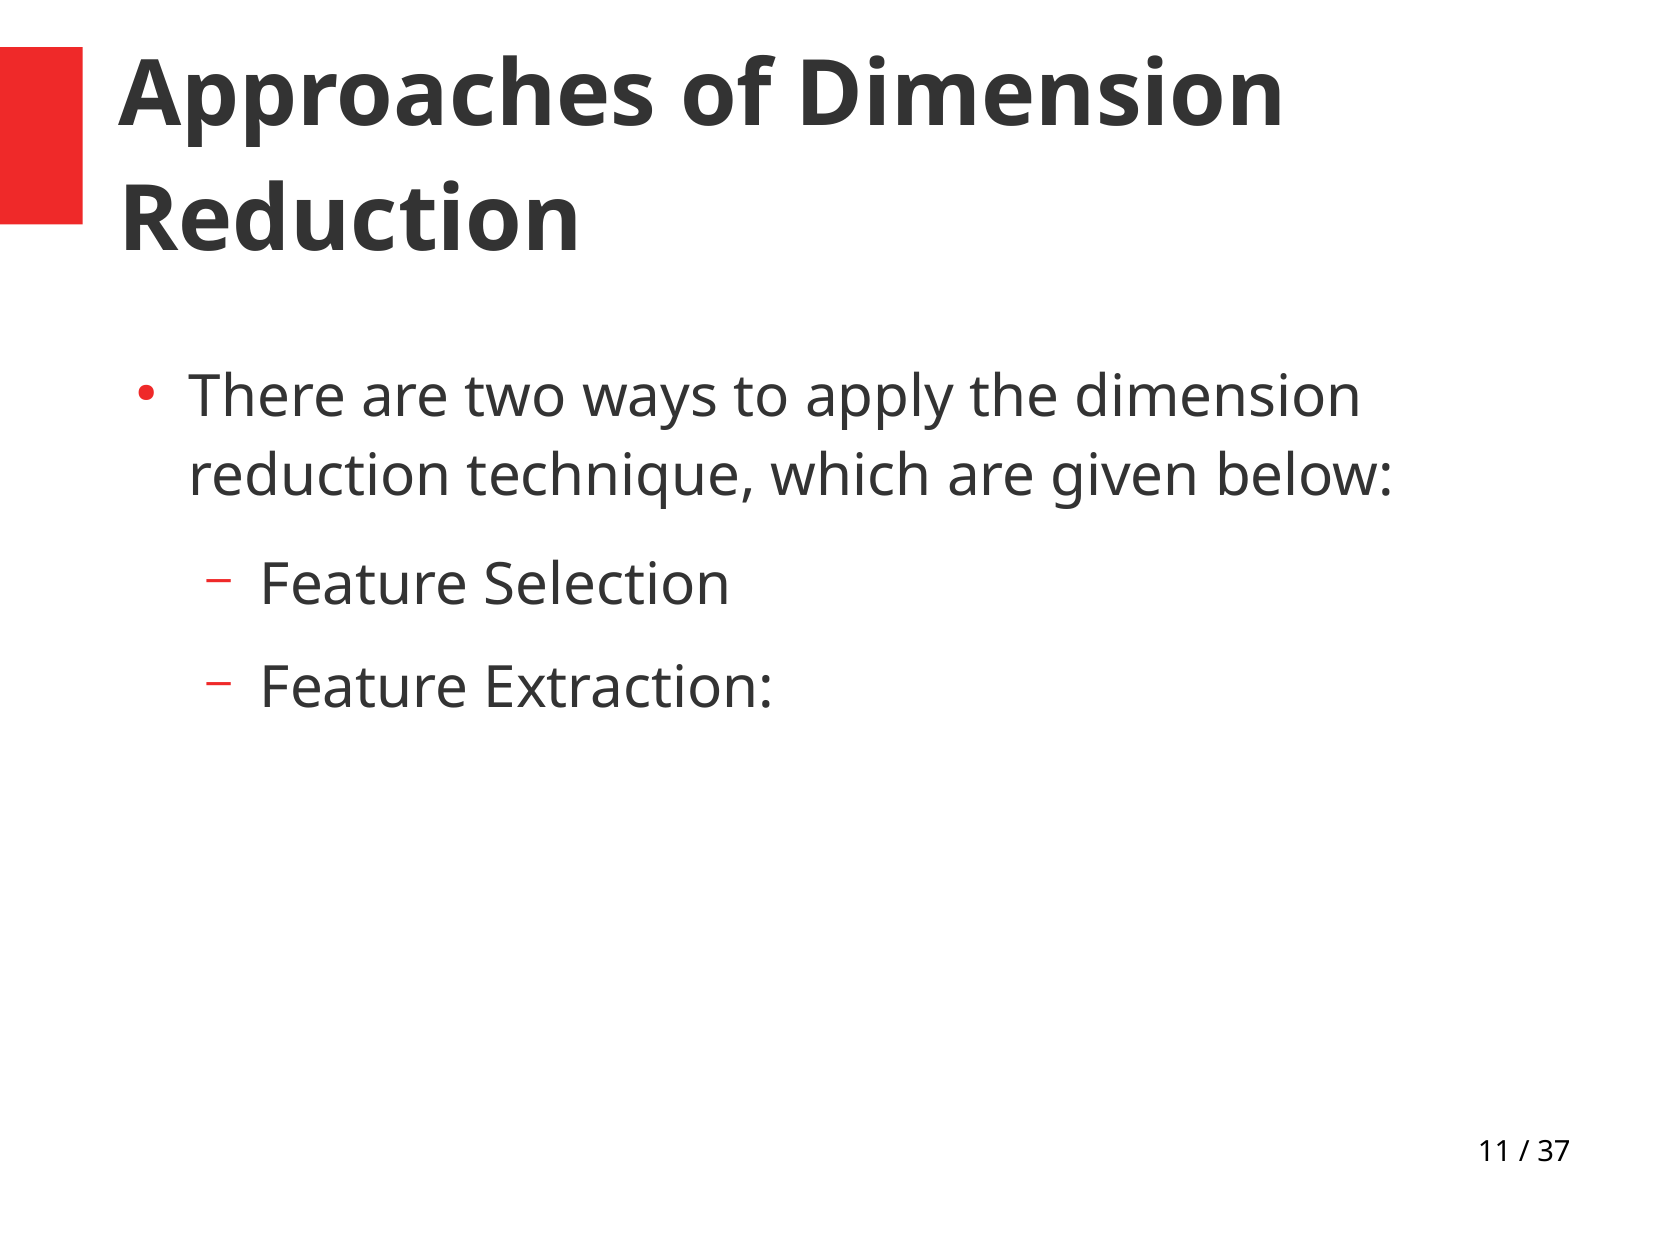

# Approaches of Dimension Reduction
There are two ways to apply the dimension reduction technique, which are given below:
Feature Selection
Feature Extraction:
11